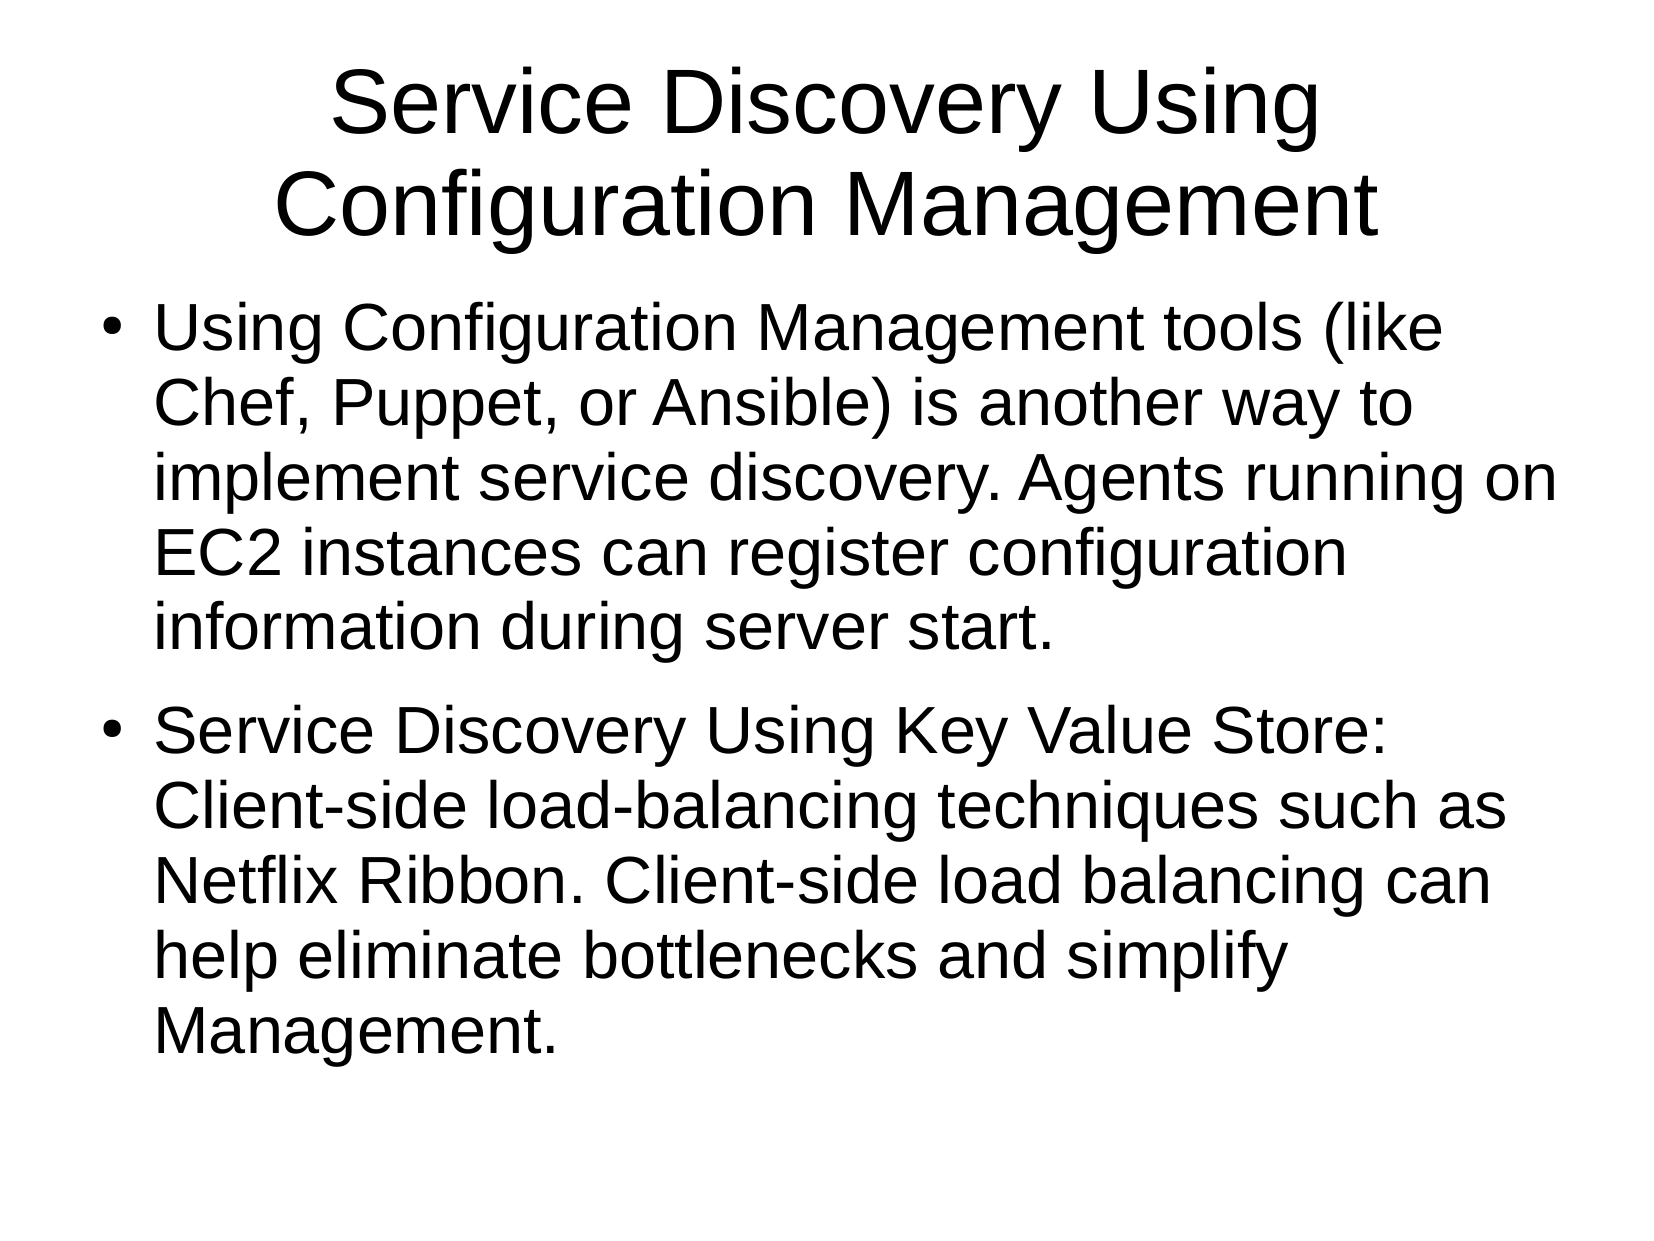

# Service Discovery Using Configuration Management
Using Configuration Management tools (like Chef, Puppet, or Ansible) is another way to implement service discovery. Agents running on EC2 instances can register configuration information during server start.
Service Discovery Using Key Value Store: Client-side load-balancing techniques such as Netflix Ribbon. Client-side load balancing can help eliminate bottlenecks and simplify Management.